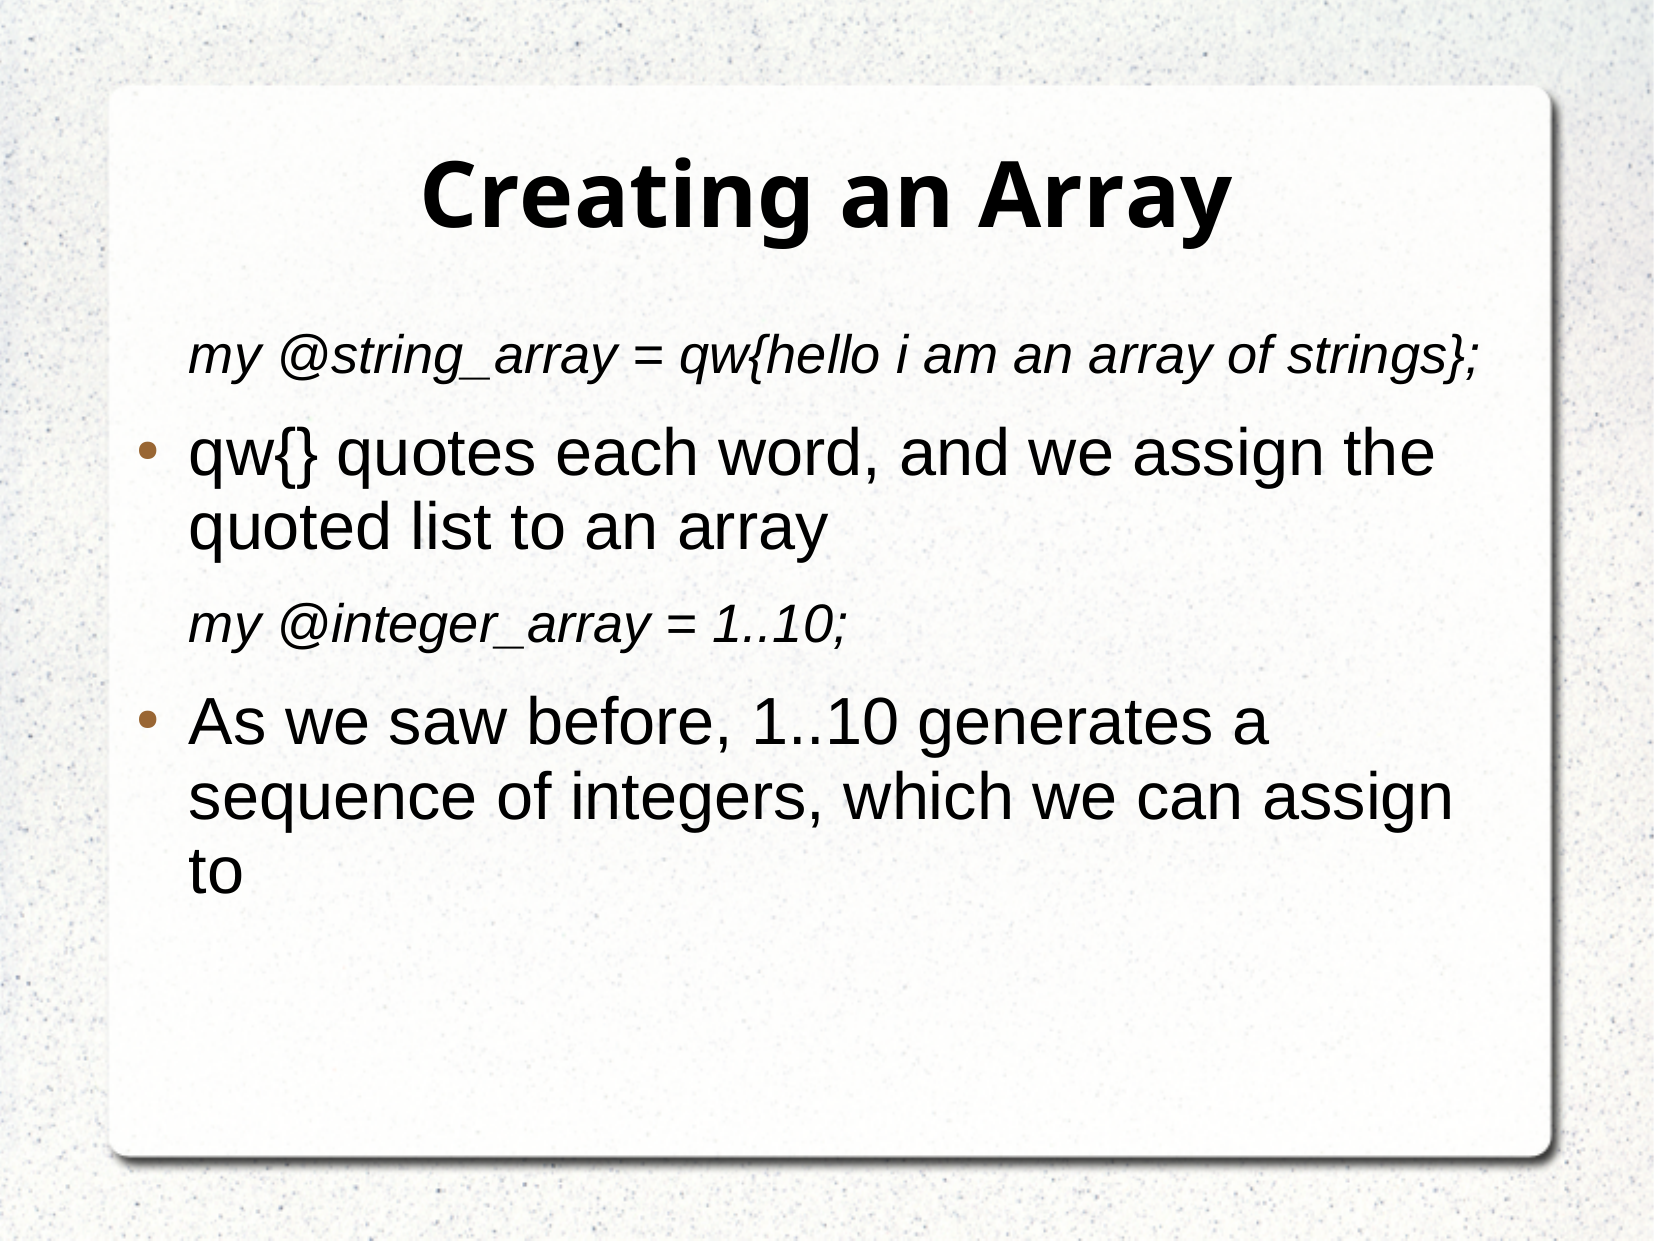

# Creating an Array
my @string_array = qw{hello i am an array of strings};
qw{} quotes each word, and we assign the quoted list to an array
my @integer_array = 1..10;
As we saw before, 1..10 generates a sequence of integers, which we can assign to